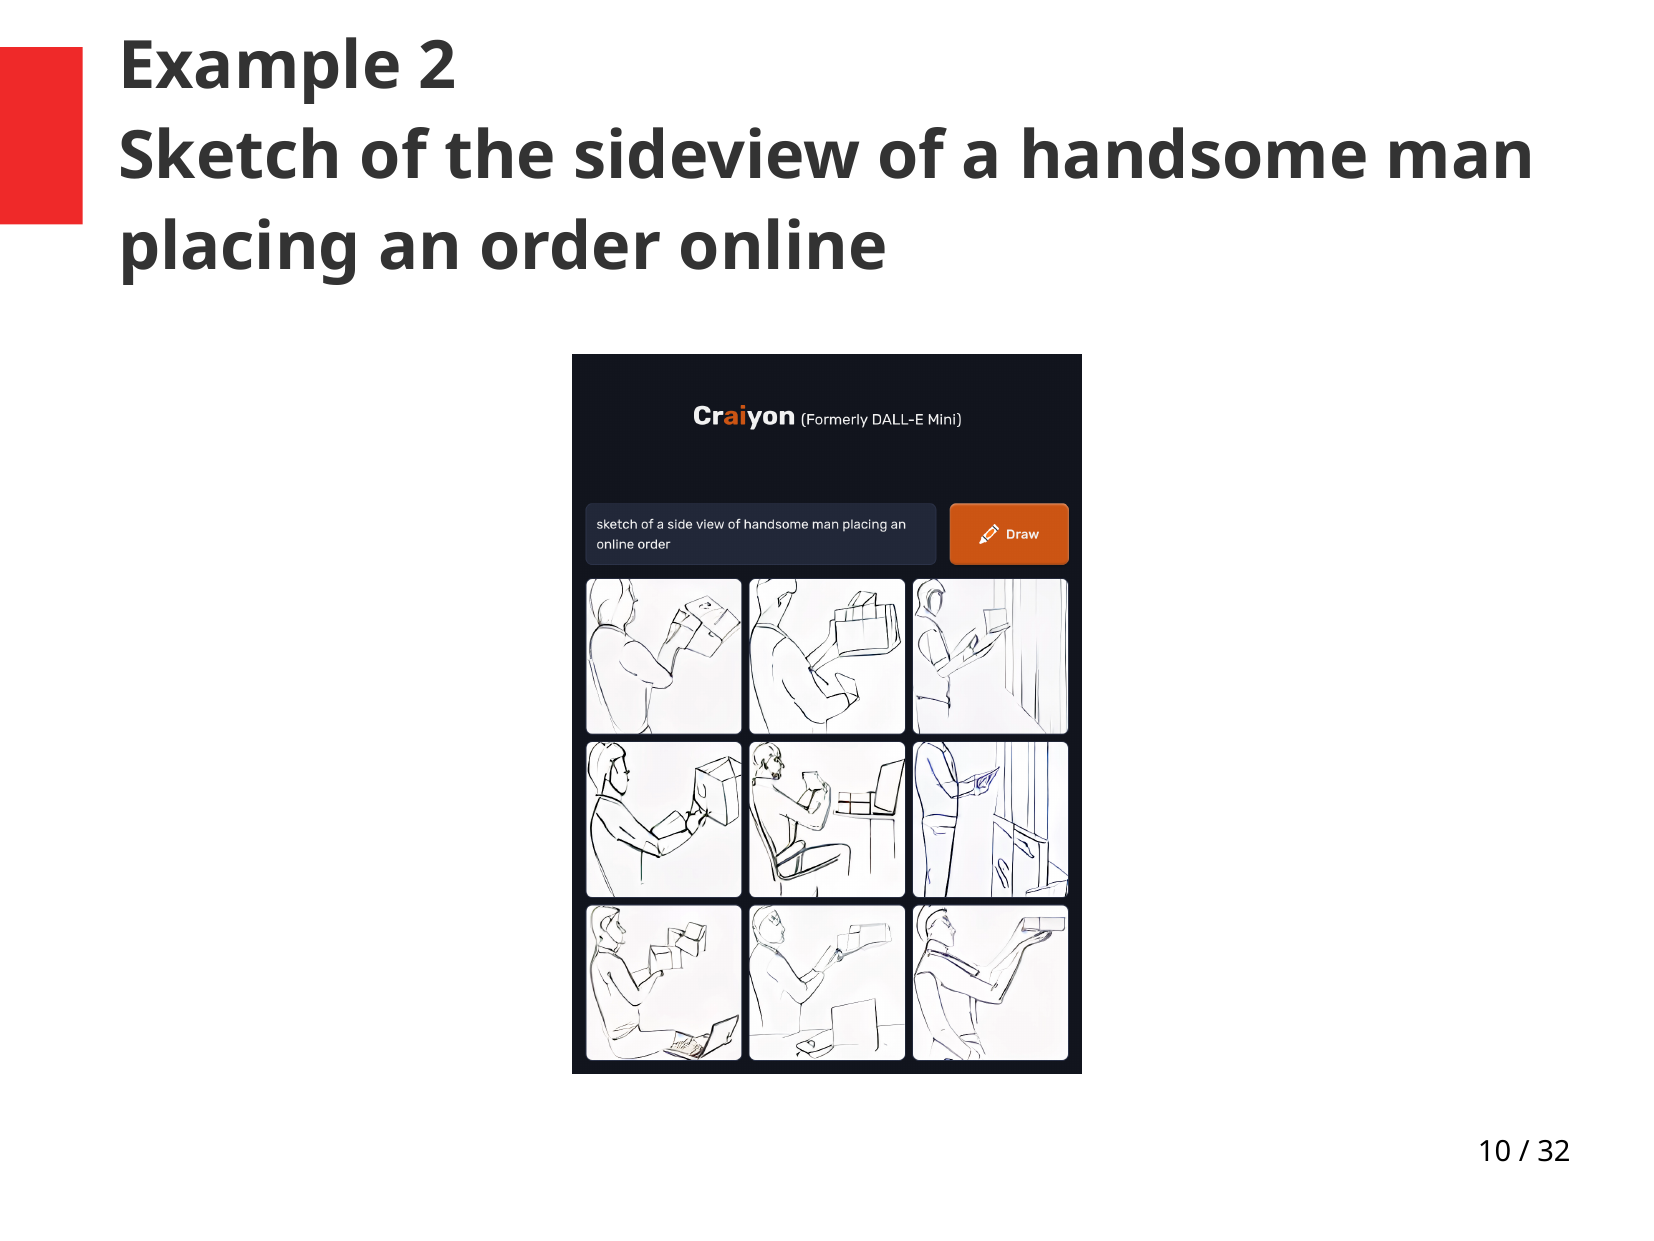

# Example 2 Sketch of the sideview of a handsome man placing an order online
10